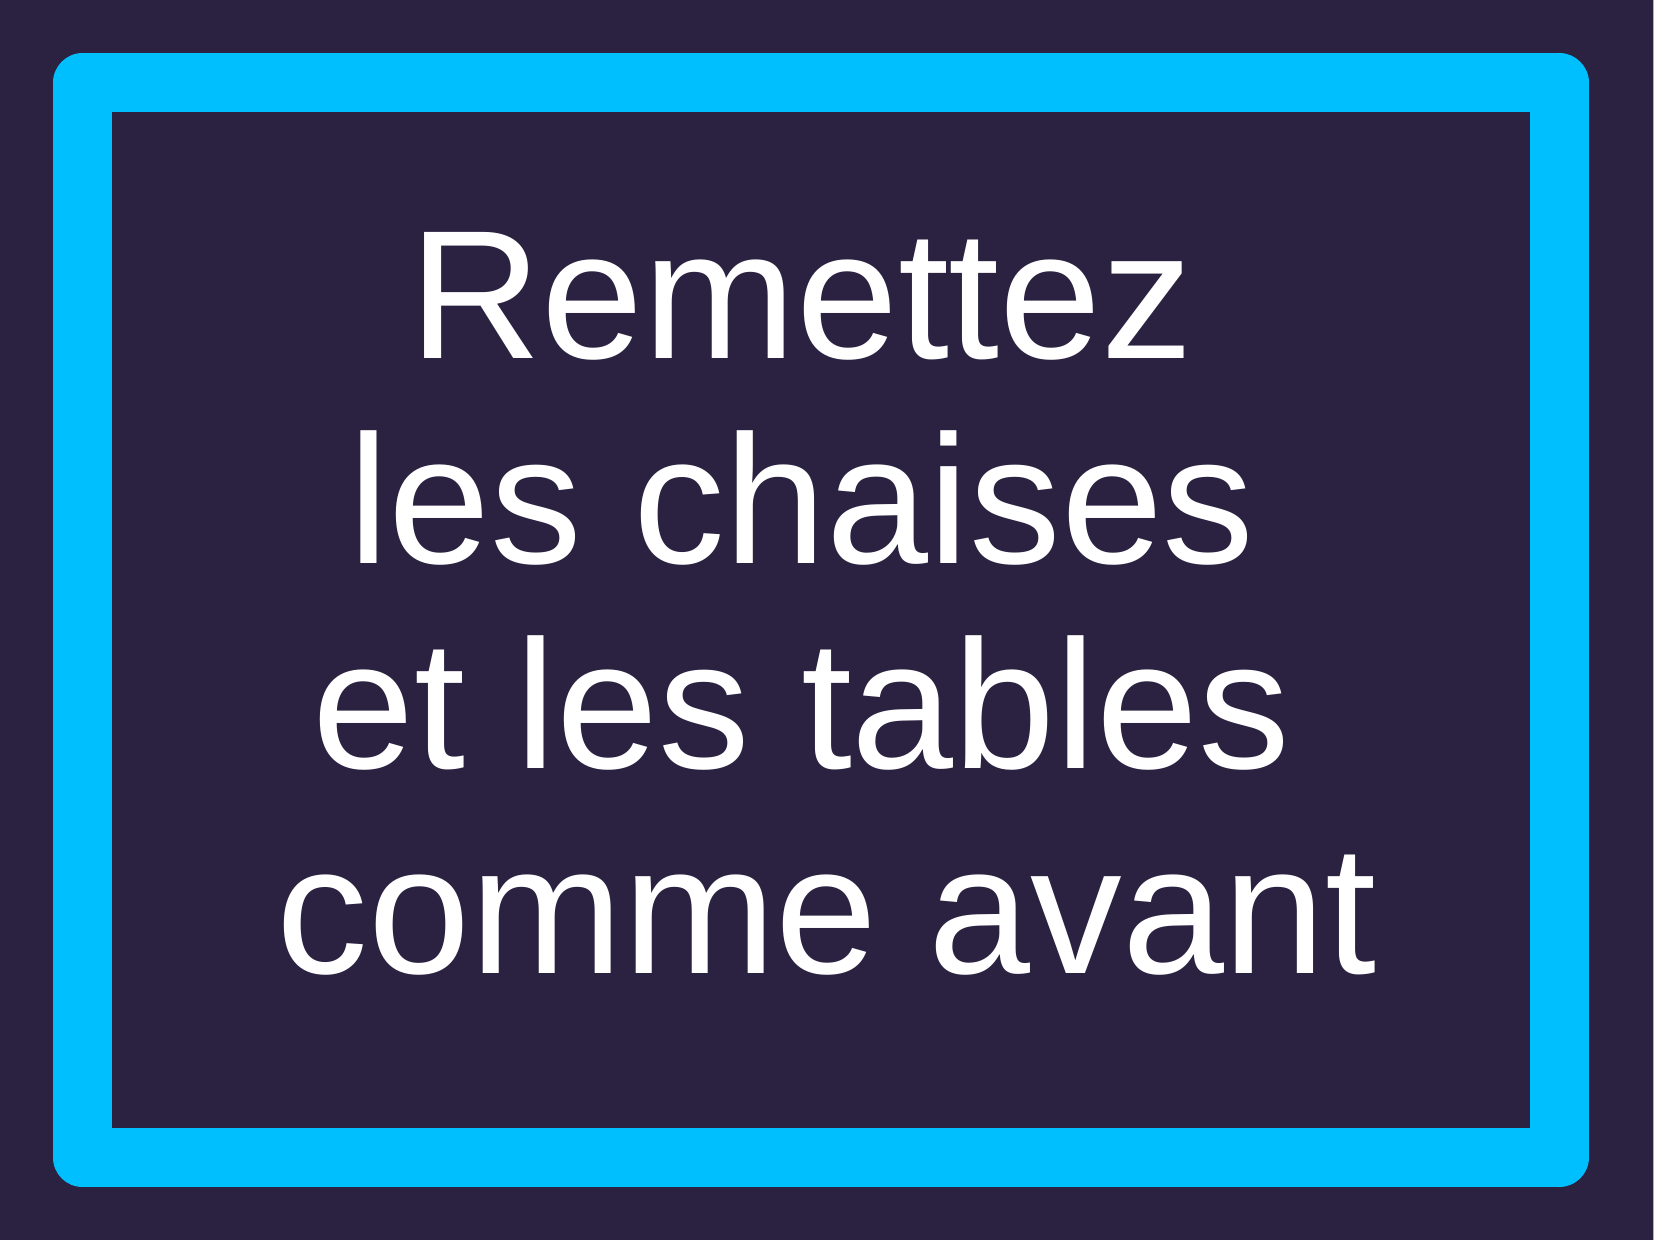

# Remettez les chaises et les tables comme avant